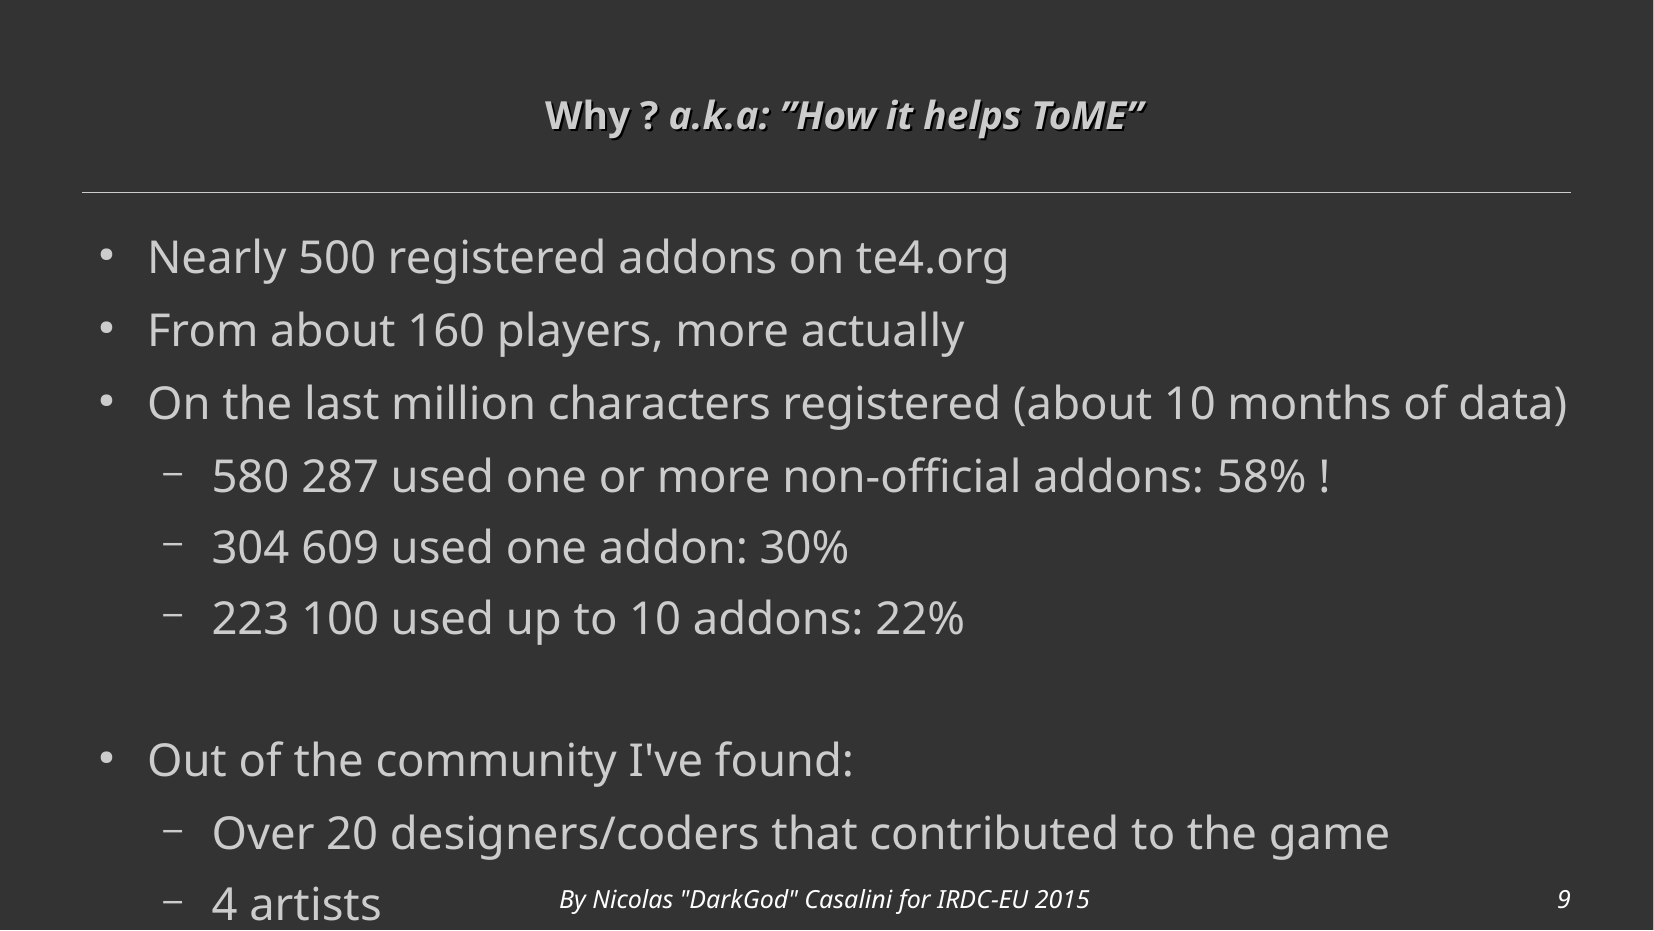

# Why ? a.k.a: ”How it helps ToME”
Nearly 500 registered addons on te4.org
From about 160 players, more actually
On the last million characters registered (about 10 months of data)
580 287 used one or more non-official addons: 58% !
304 609 used one addon: 30%
223 100 used up to 10 addons: 22%
Out of the community I've found:
Over 20 designers/coders that contributed to the game
4 artists
By Nicolas "DarkGod" Casalini for IRDC-EU 2015
9